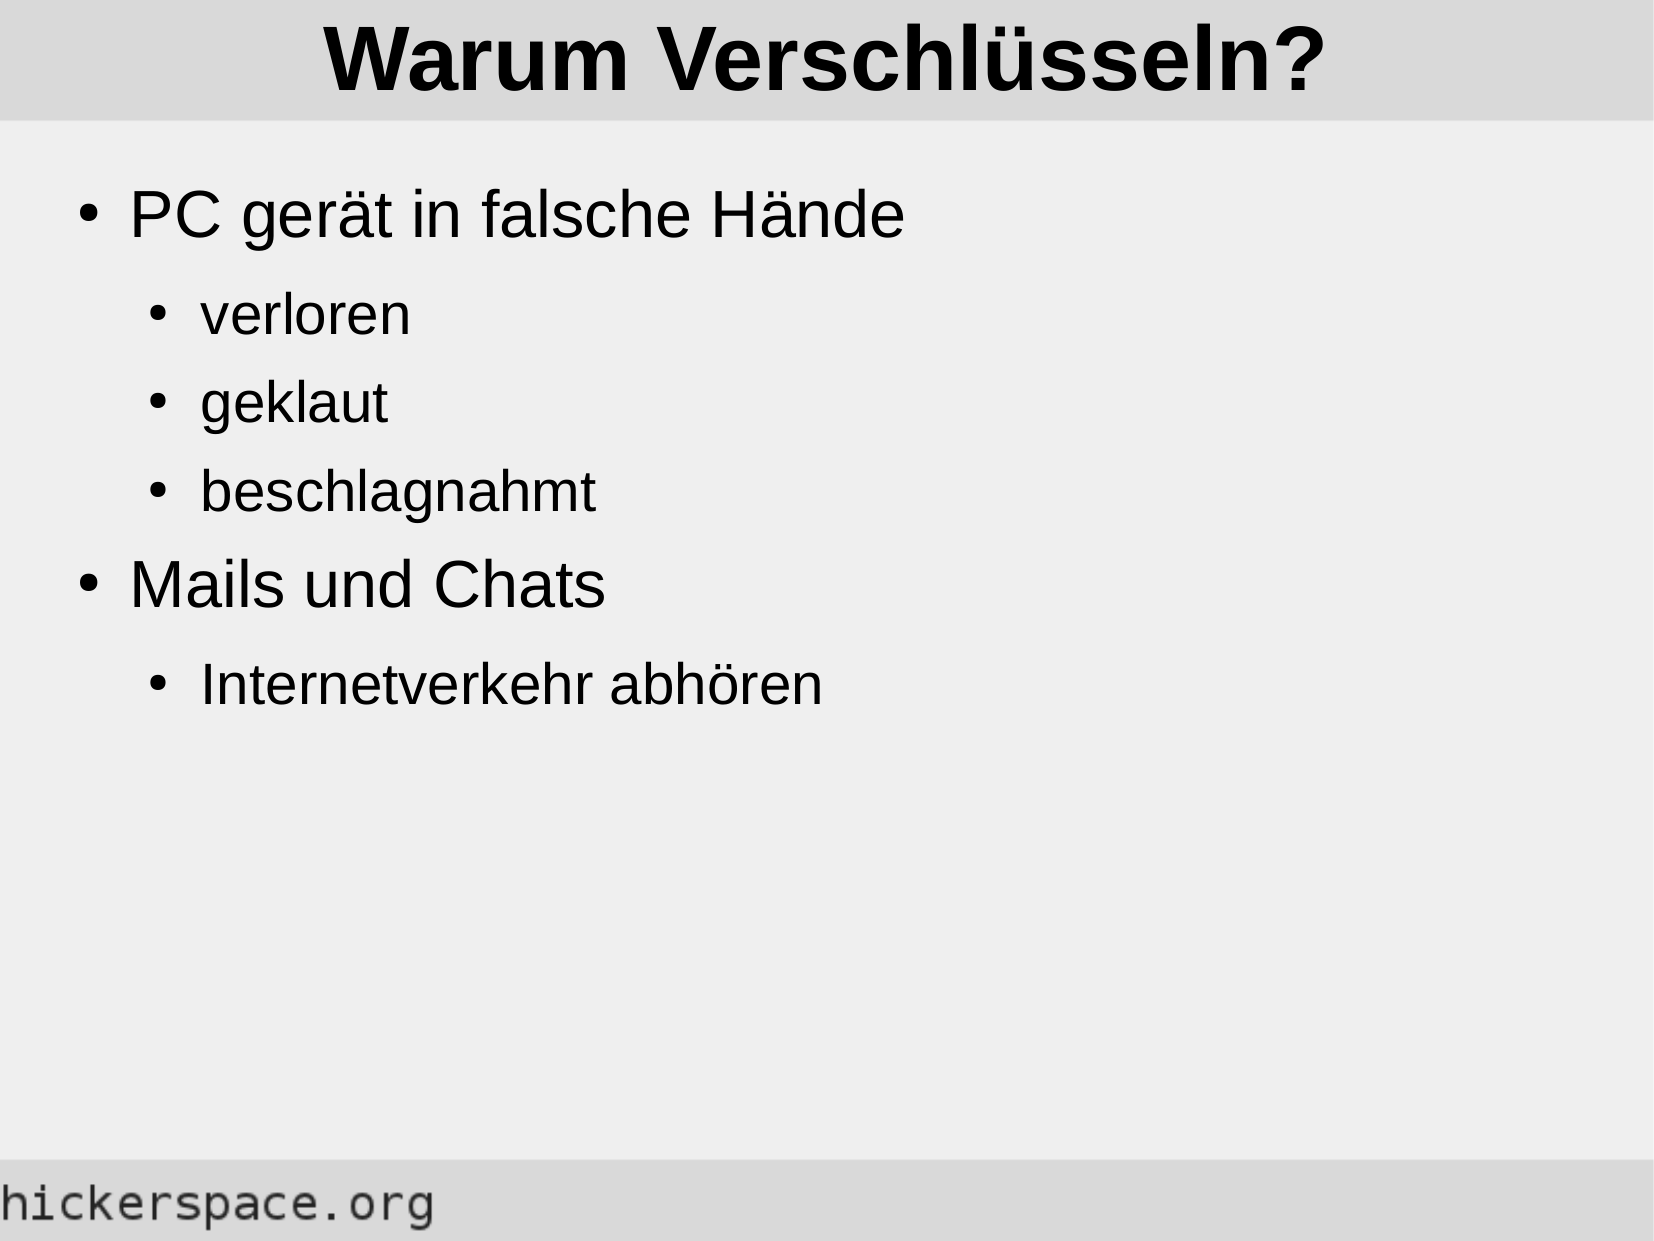

# Warum Verschlüsseln?
PC gerät in falsche Hände
verloren
geklaut
beschlagnahmt
Mails und Chats
Internetverkehr abhören